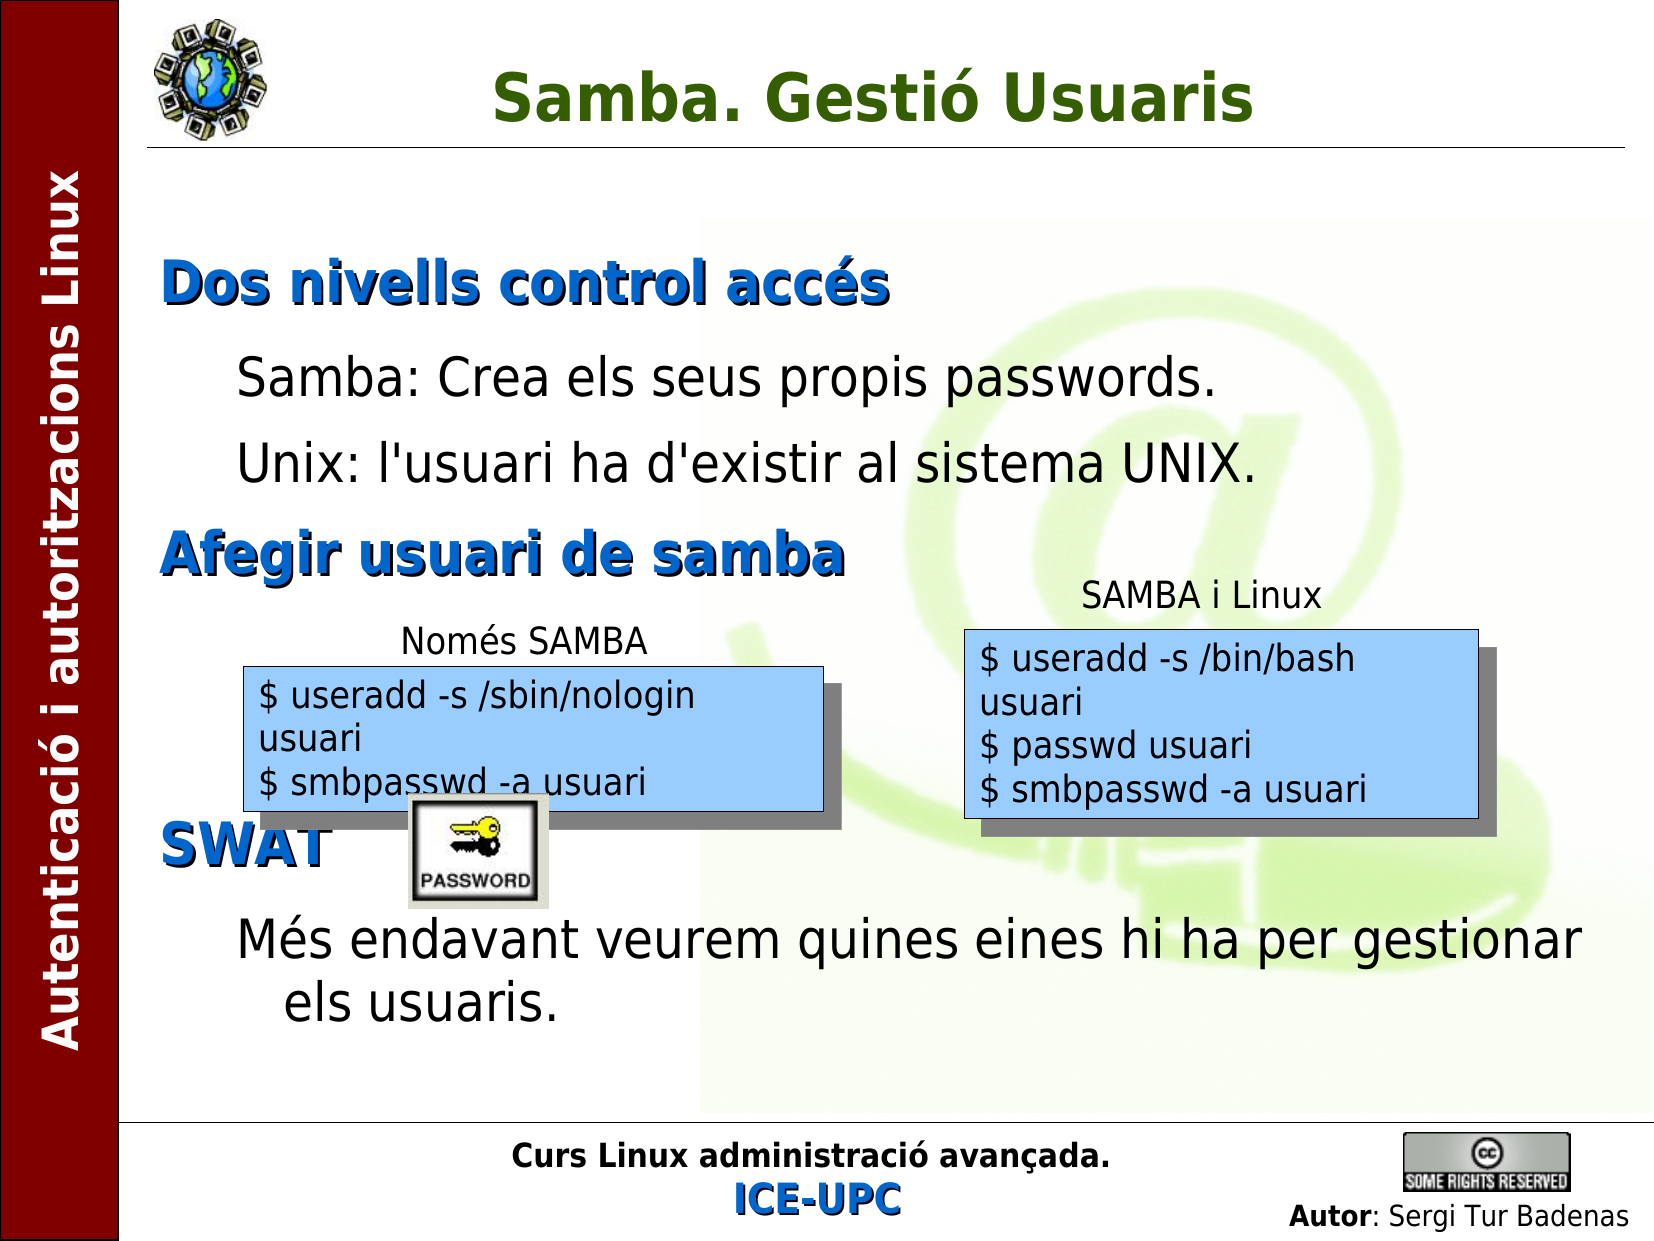

# Samba. Gestió Usuaris
Dos nivells control accés
Samba: Crea els seus propis passwords.
Unix: l'usuari ha d'existir al sistema UNIX.
Afegir usuari de samba
SWAT
Més endavant veurem quines eines hi ha per gestionar els usuaris.
SAMBA i Linux
Només SAMBA
$ useradd -s /bin/bash usuari
$ passwd usuari
$ smbpasswd -a usuari
$ useradd -s /sbin/nologin usuari
$ smbpasswd -a usuari